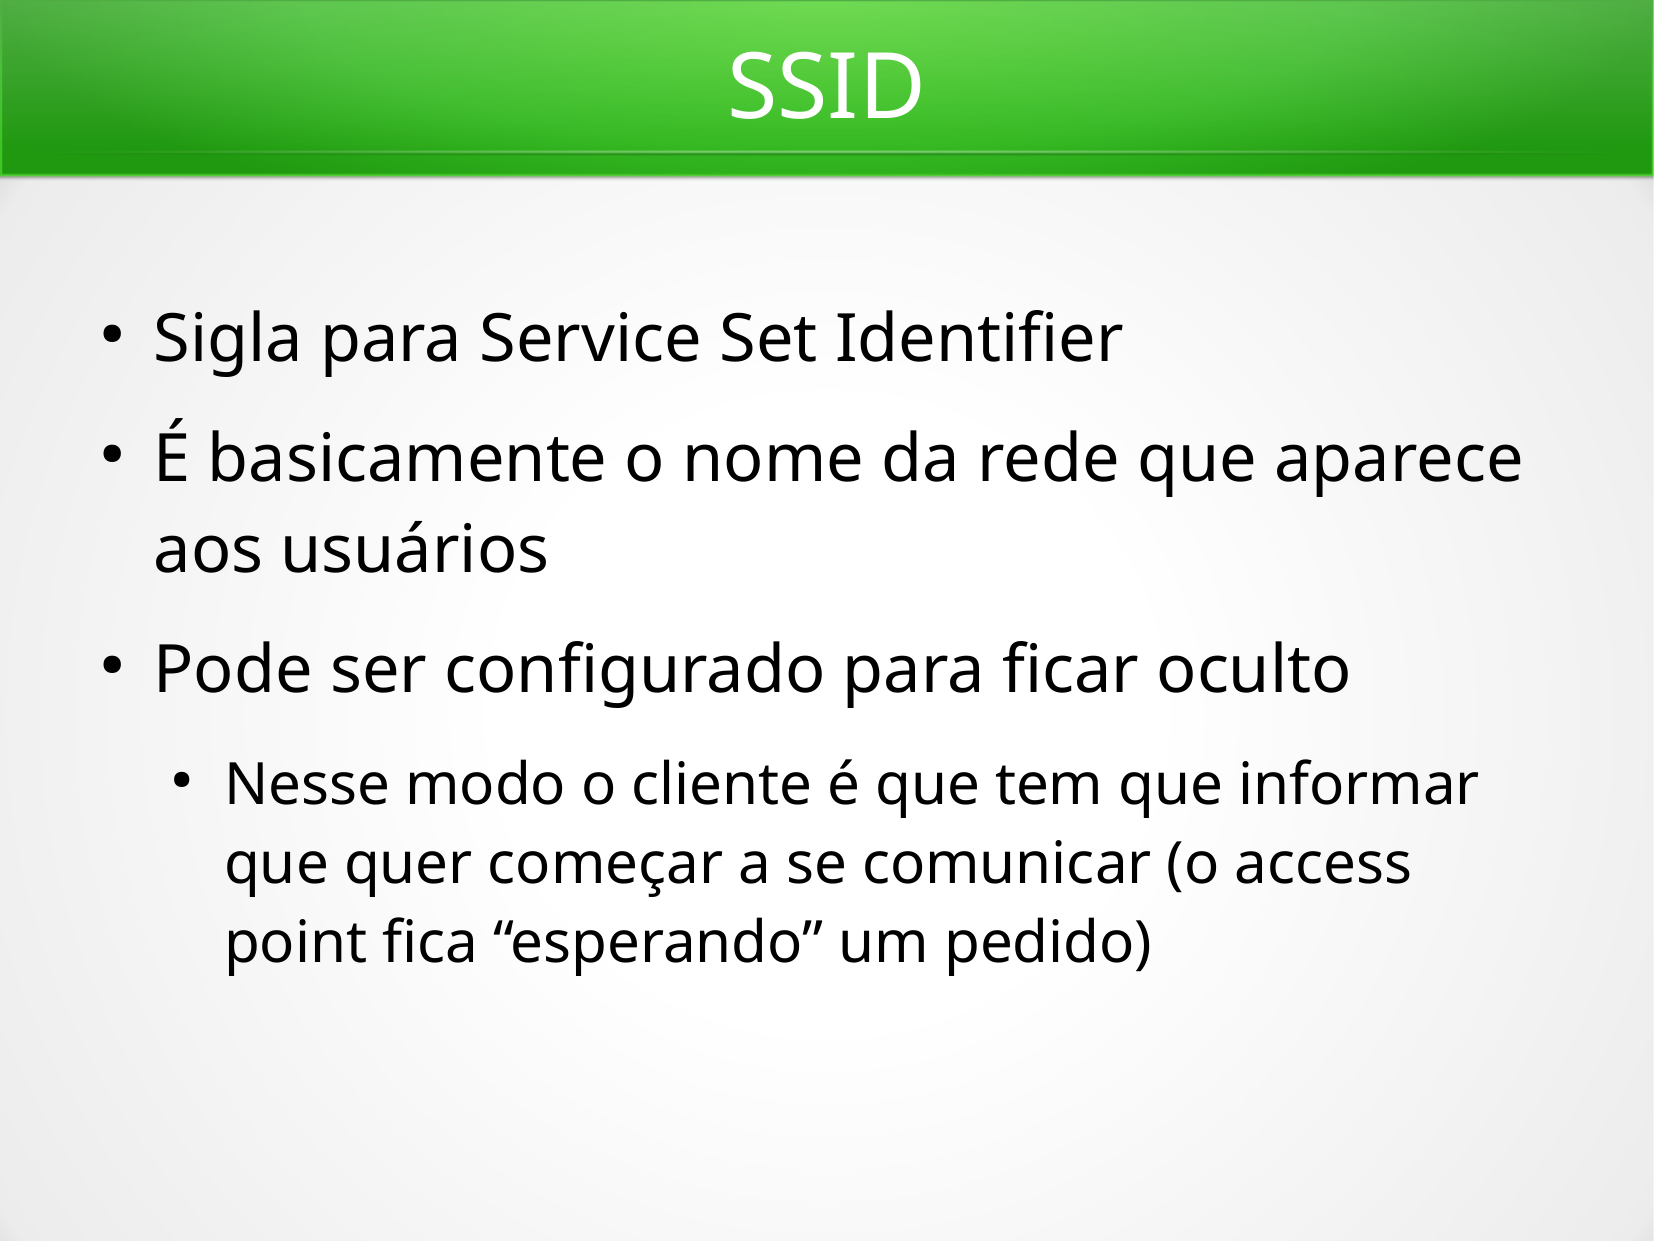

# SSID
Sigla para Service Set Identifier
É basicamente o nome da rede que aparece aos usuários
Pode ser configurado para ficar oculto
Nesse modo o cliente é que tem que informar que quer começar a se comunicar (o access point fica “esperando” um pedido)